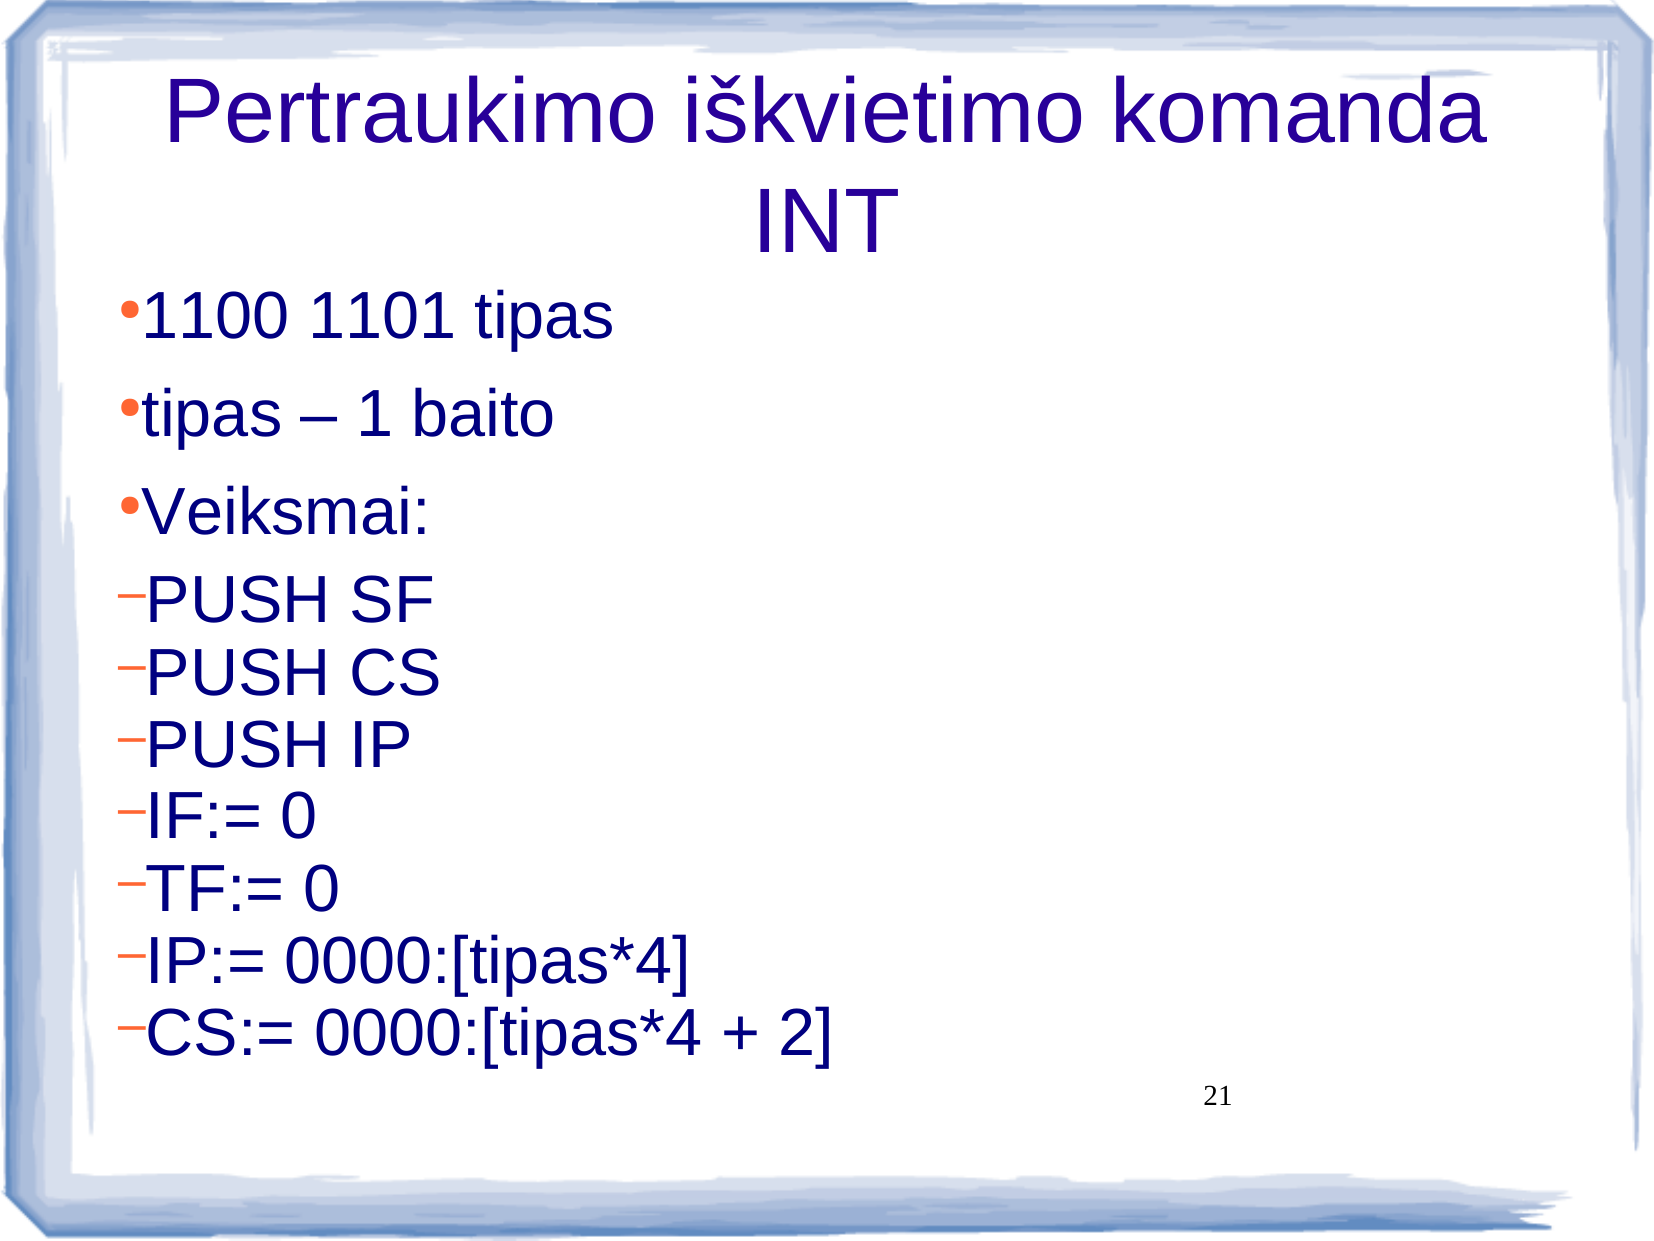

# Pertraukimo iškvietimo komanda INT
1100 1101 tipas
tipas – 1 baito
Veiksmai:
PUSH SF
PUSH CS
PUSH IP
IF:= 0
TF:= 0
IP:= 0000:[tipas*4]
CS:= 0000:[tipas*4 + 2]